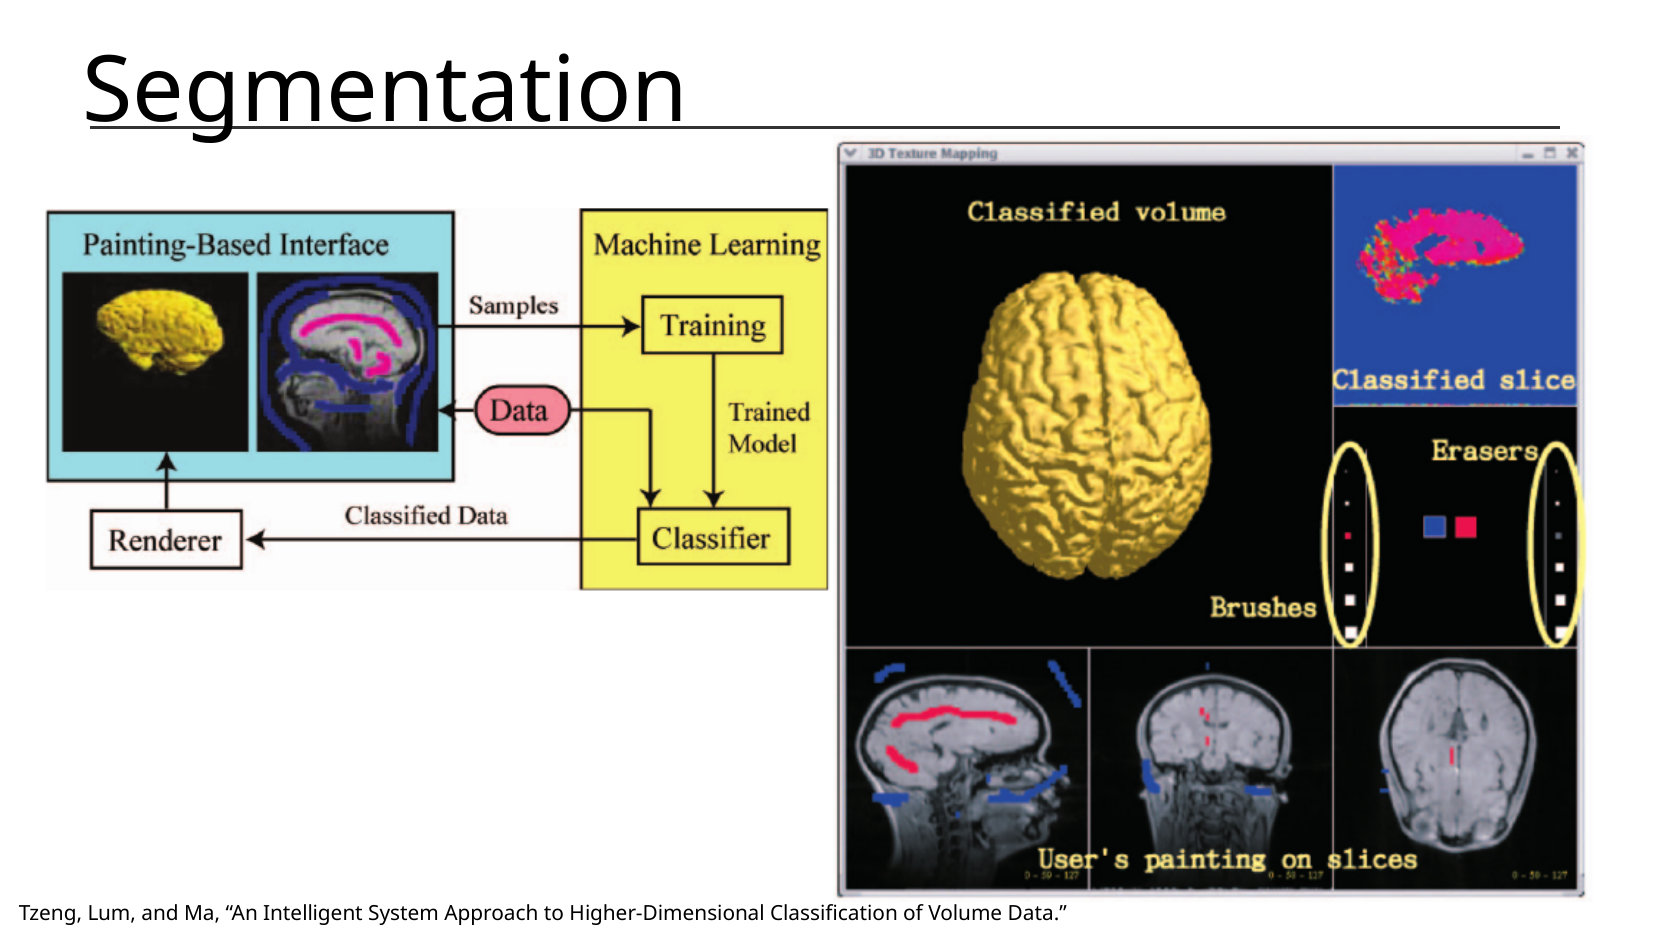

# Segmentation
Tzeng, Lum, and Ma, “An Intelligent System Approach to Higher-Dimensional Classification of Volume Data.”